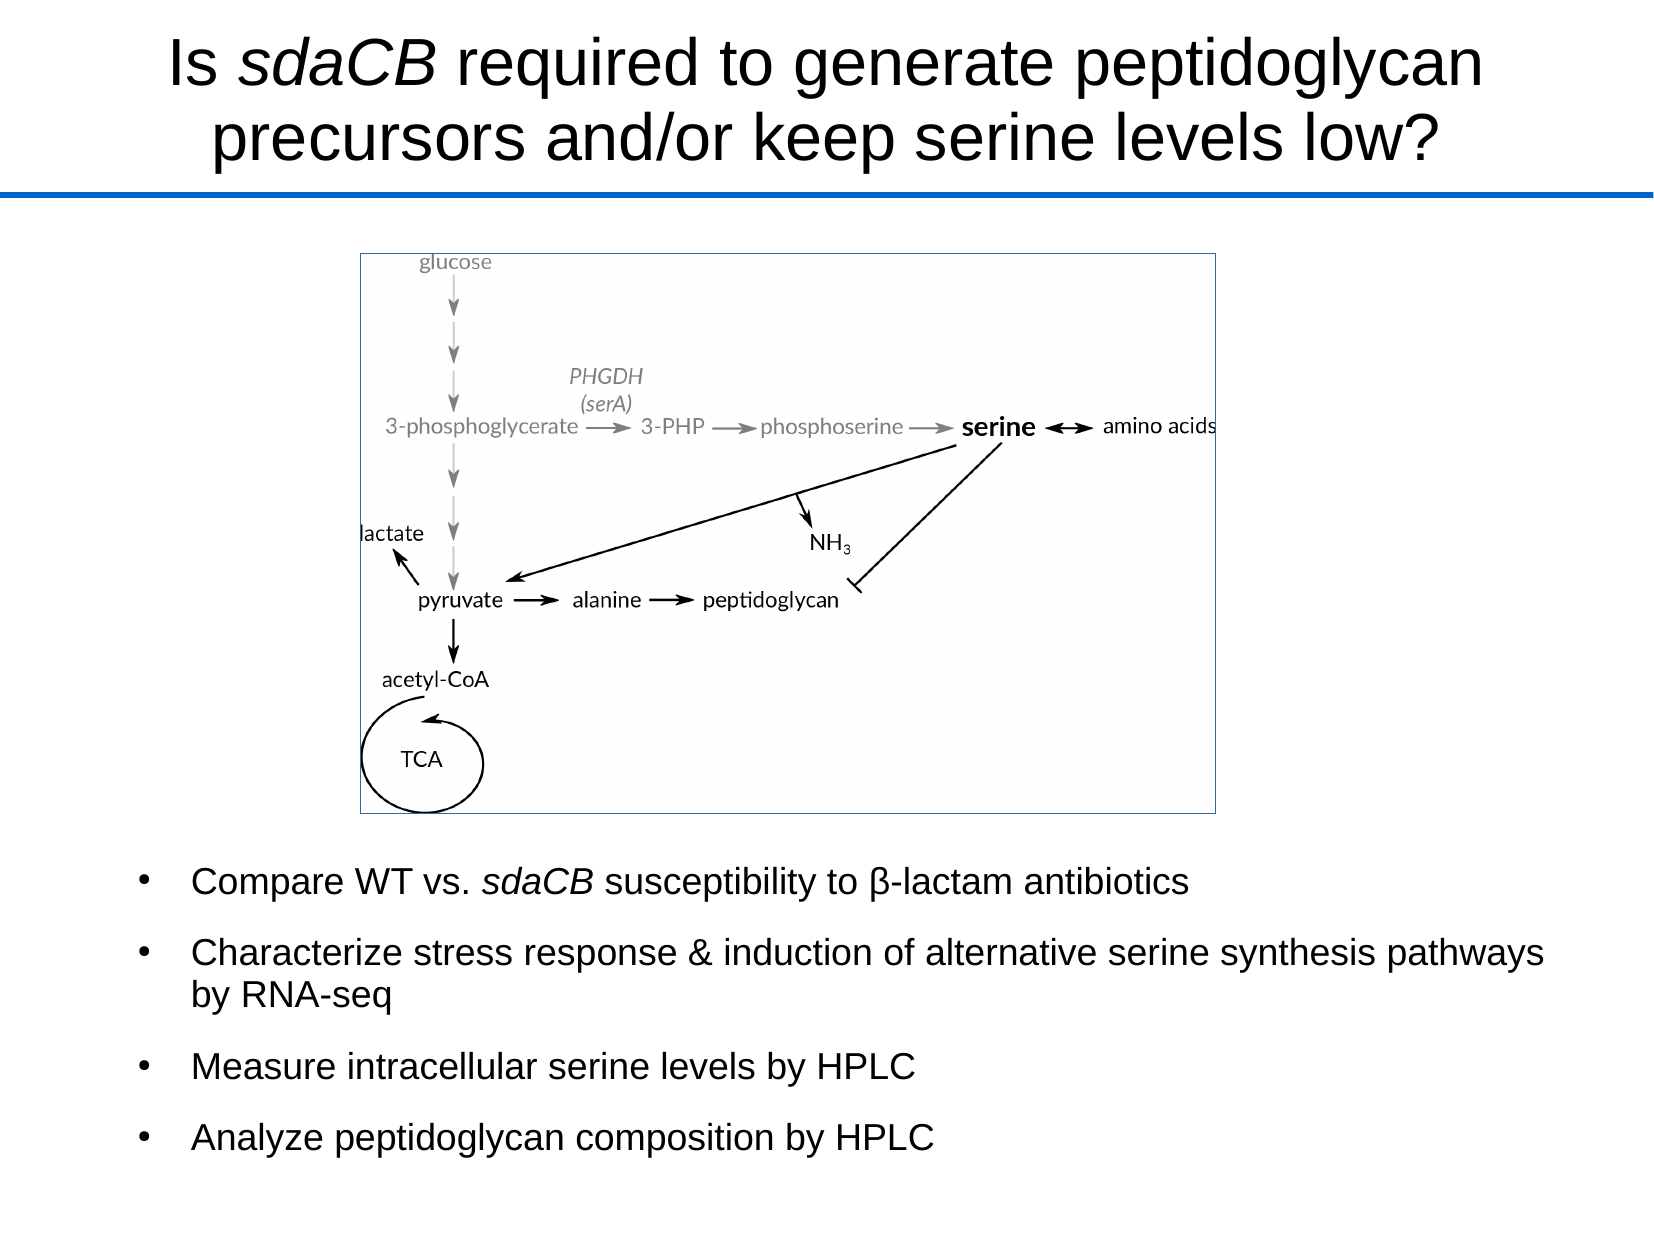

# Is sdaCB required to generate peptidoglycan precursors and/or keep serine levels low?
Compare WT vs. sdaCB susceptibility to β-lactam antibiotics
Characterize stress response & induction of alternative serine synthesis pathways by RNA-seq
Measure intracellular serine levels by HPLC
Analyze peptidoglycan composition by HPLC